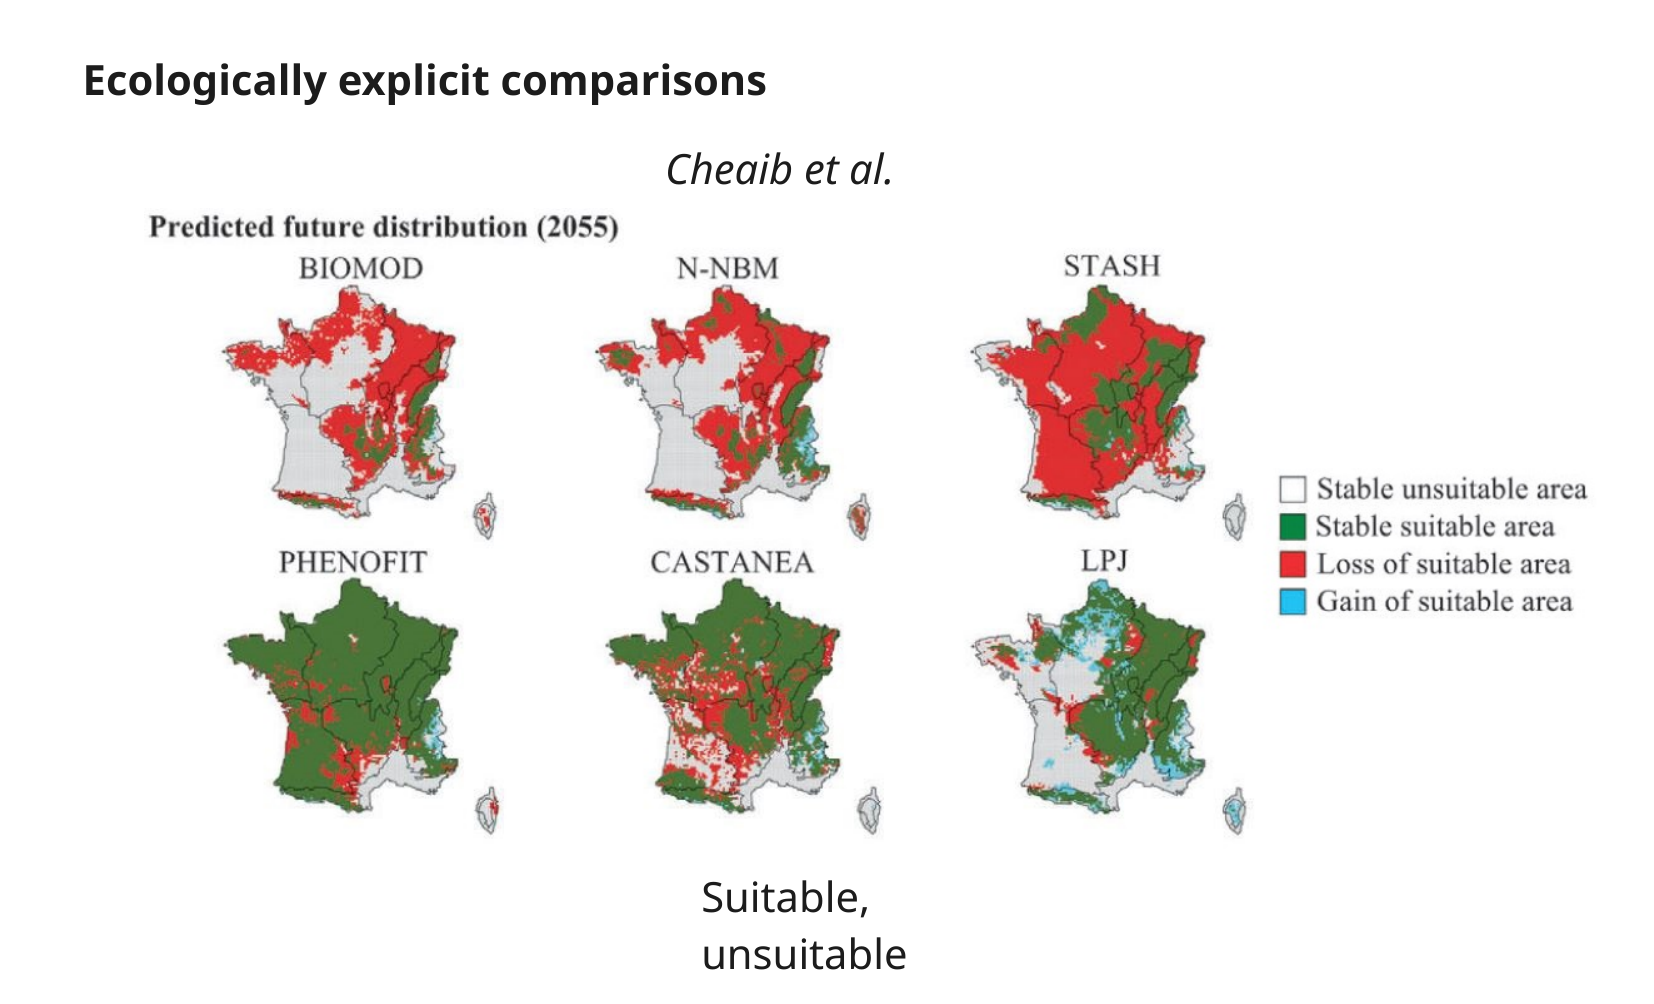

Ecologically explicit comparisons
Cheaib et al. (2012)
Suitable, unsuitable